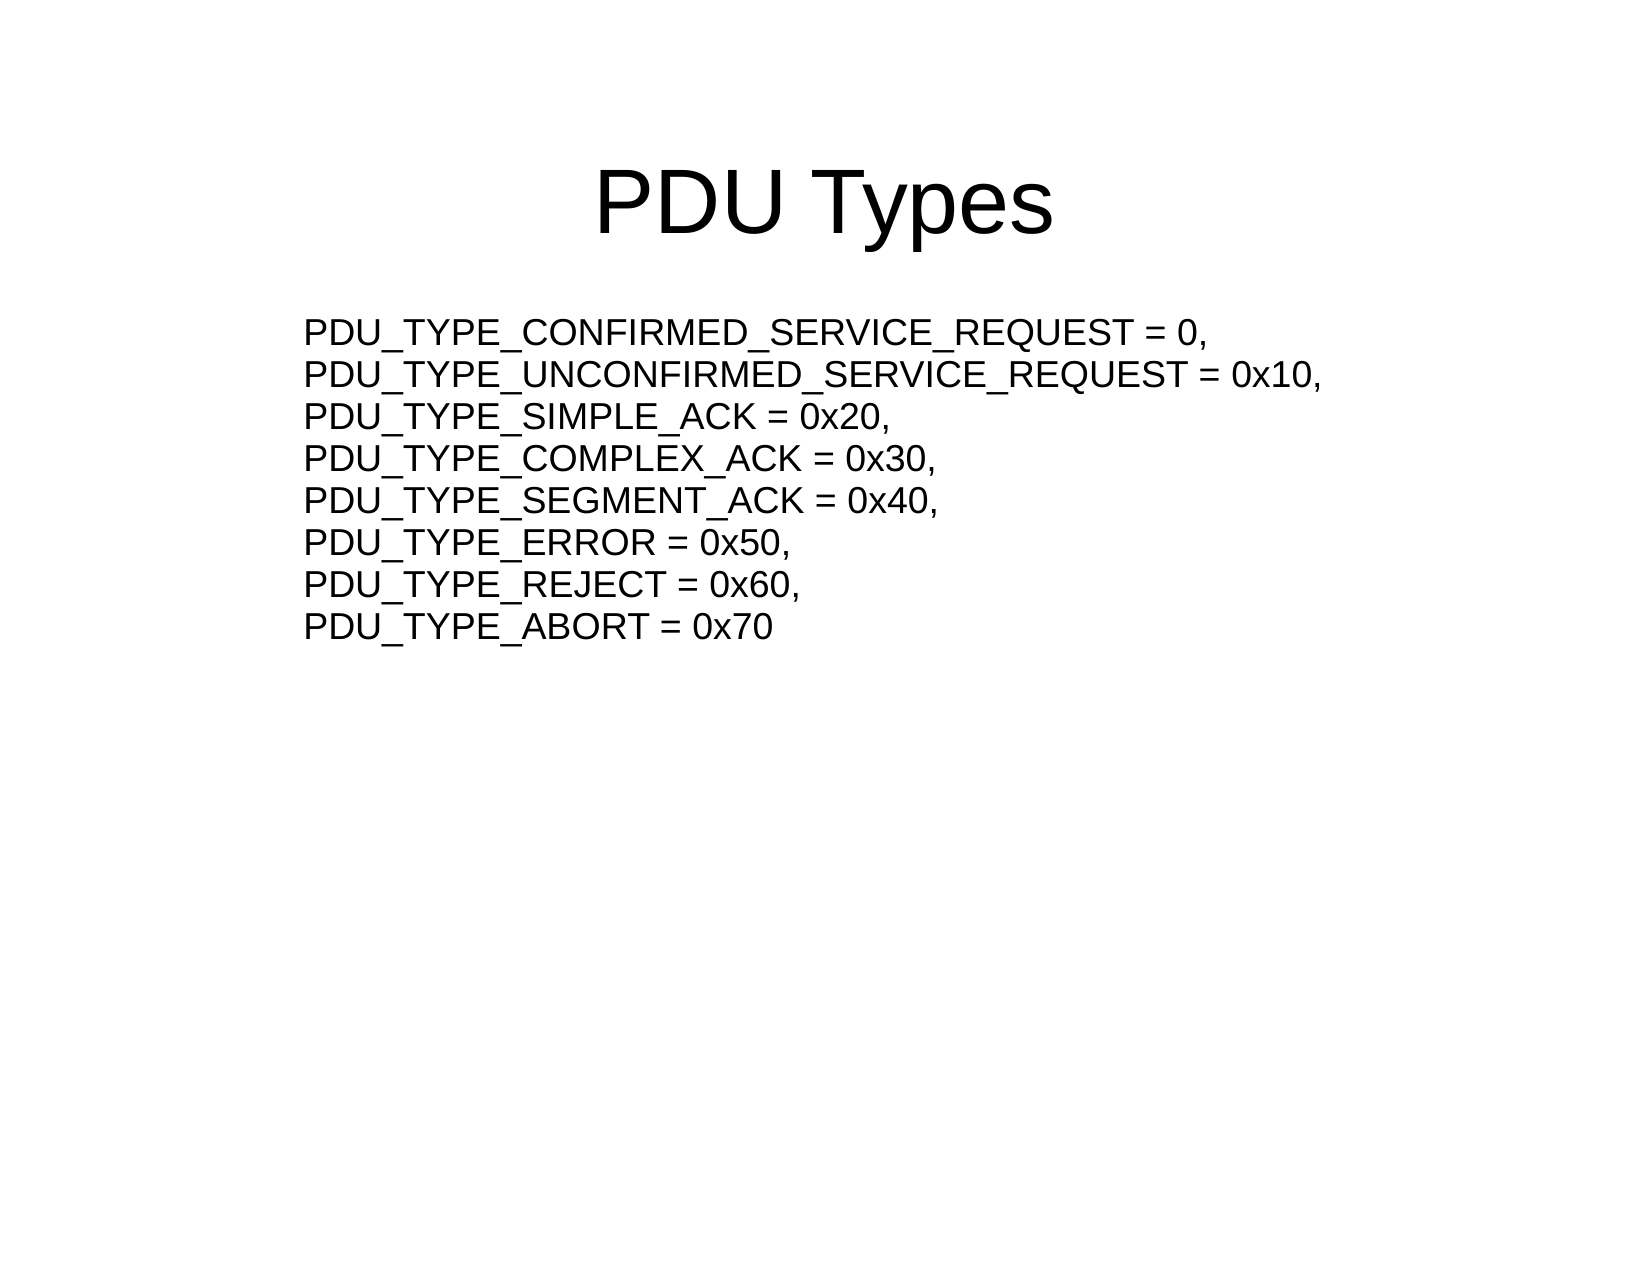

# PDU Types
 PDU_TYPE_CONFIRMED_SERVICE_REQUEST = 0,
 PDU_TYPE_UNCONFIRMED_SERVICE_REQUEST = 0x10,
 PDU_TYPE_SIMPLE_ACK = 0x20,
 PDU_TYPE_COMPLEX_ACK = 0x30,
 PDU_TYPE_SEGMENT_ACK = 0x40,
 PDU_TYPE_ERROR = 0x50,
 PDU_TYPE_REJECT = 0x60,
 PDU_TYPE_ABORT = 0x70